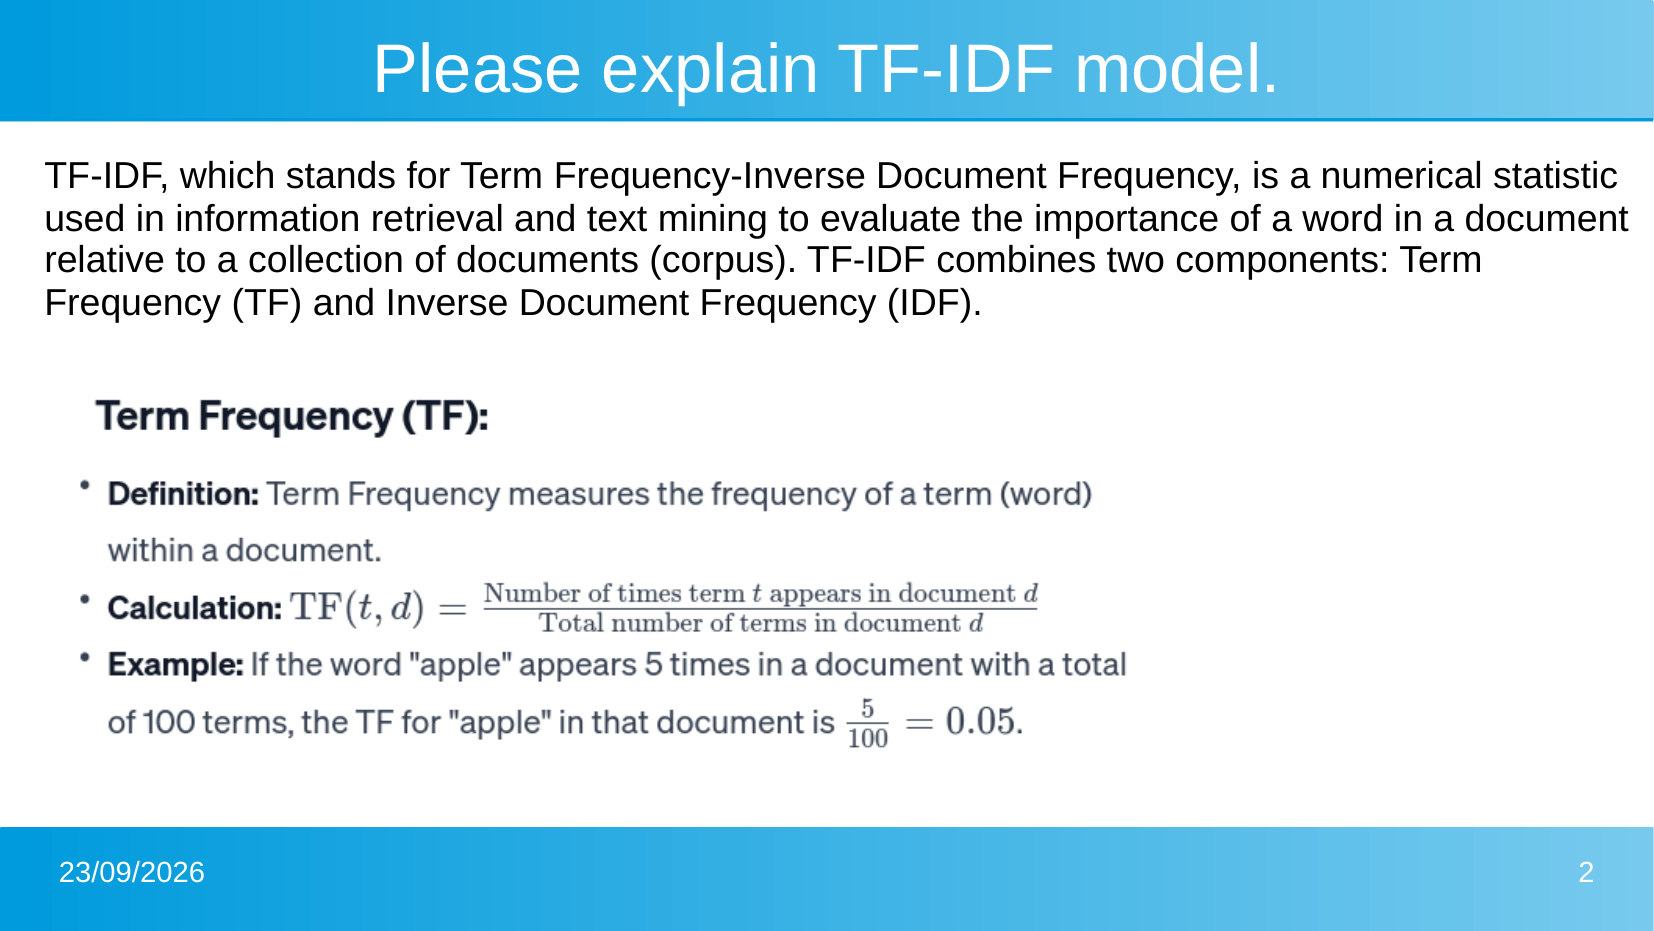

# Please explain TF-IDF model.
TF-IDF, which stands for Term Frequency-Inverse Document Frequency, is a numerical statistic used in information retrieval and text mining to evaluate the importance of a word in a document relative to a collection of documents (corpus). TF-IDF combines two components: Term Frequency (TF) and Inverse Document Frequency (IDF).
2